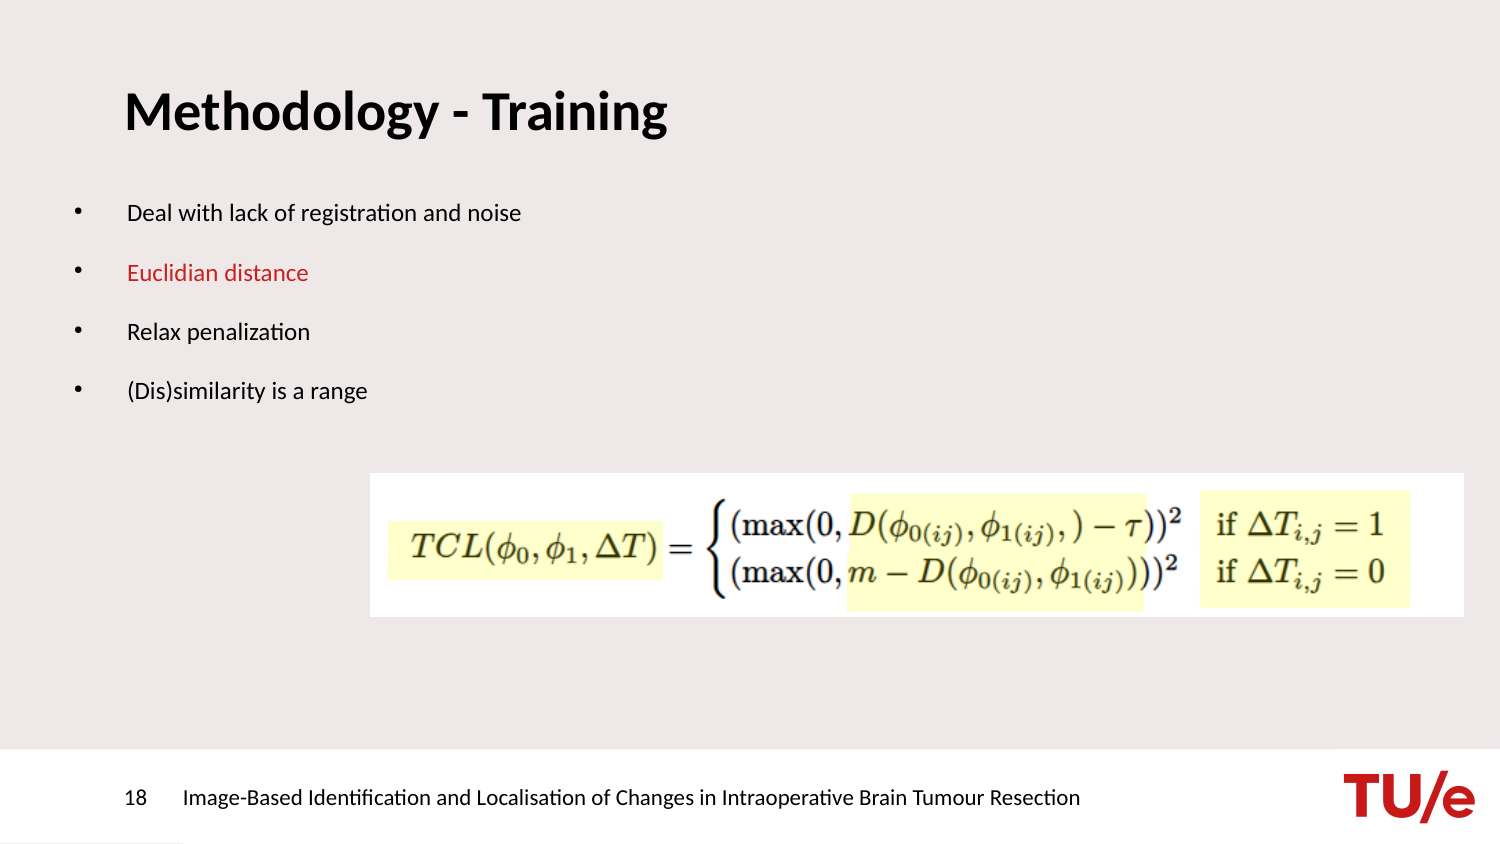

# Methodology - Training
Deal with lack of registration and noise
Euclidian distance
Relax penalization
(Dis)similarity is a range
18
Image-Based Identification and Localisation of Changes in Intraoperative Brain Tumour Resection